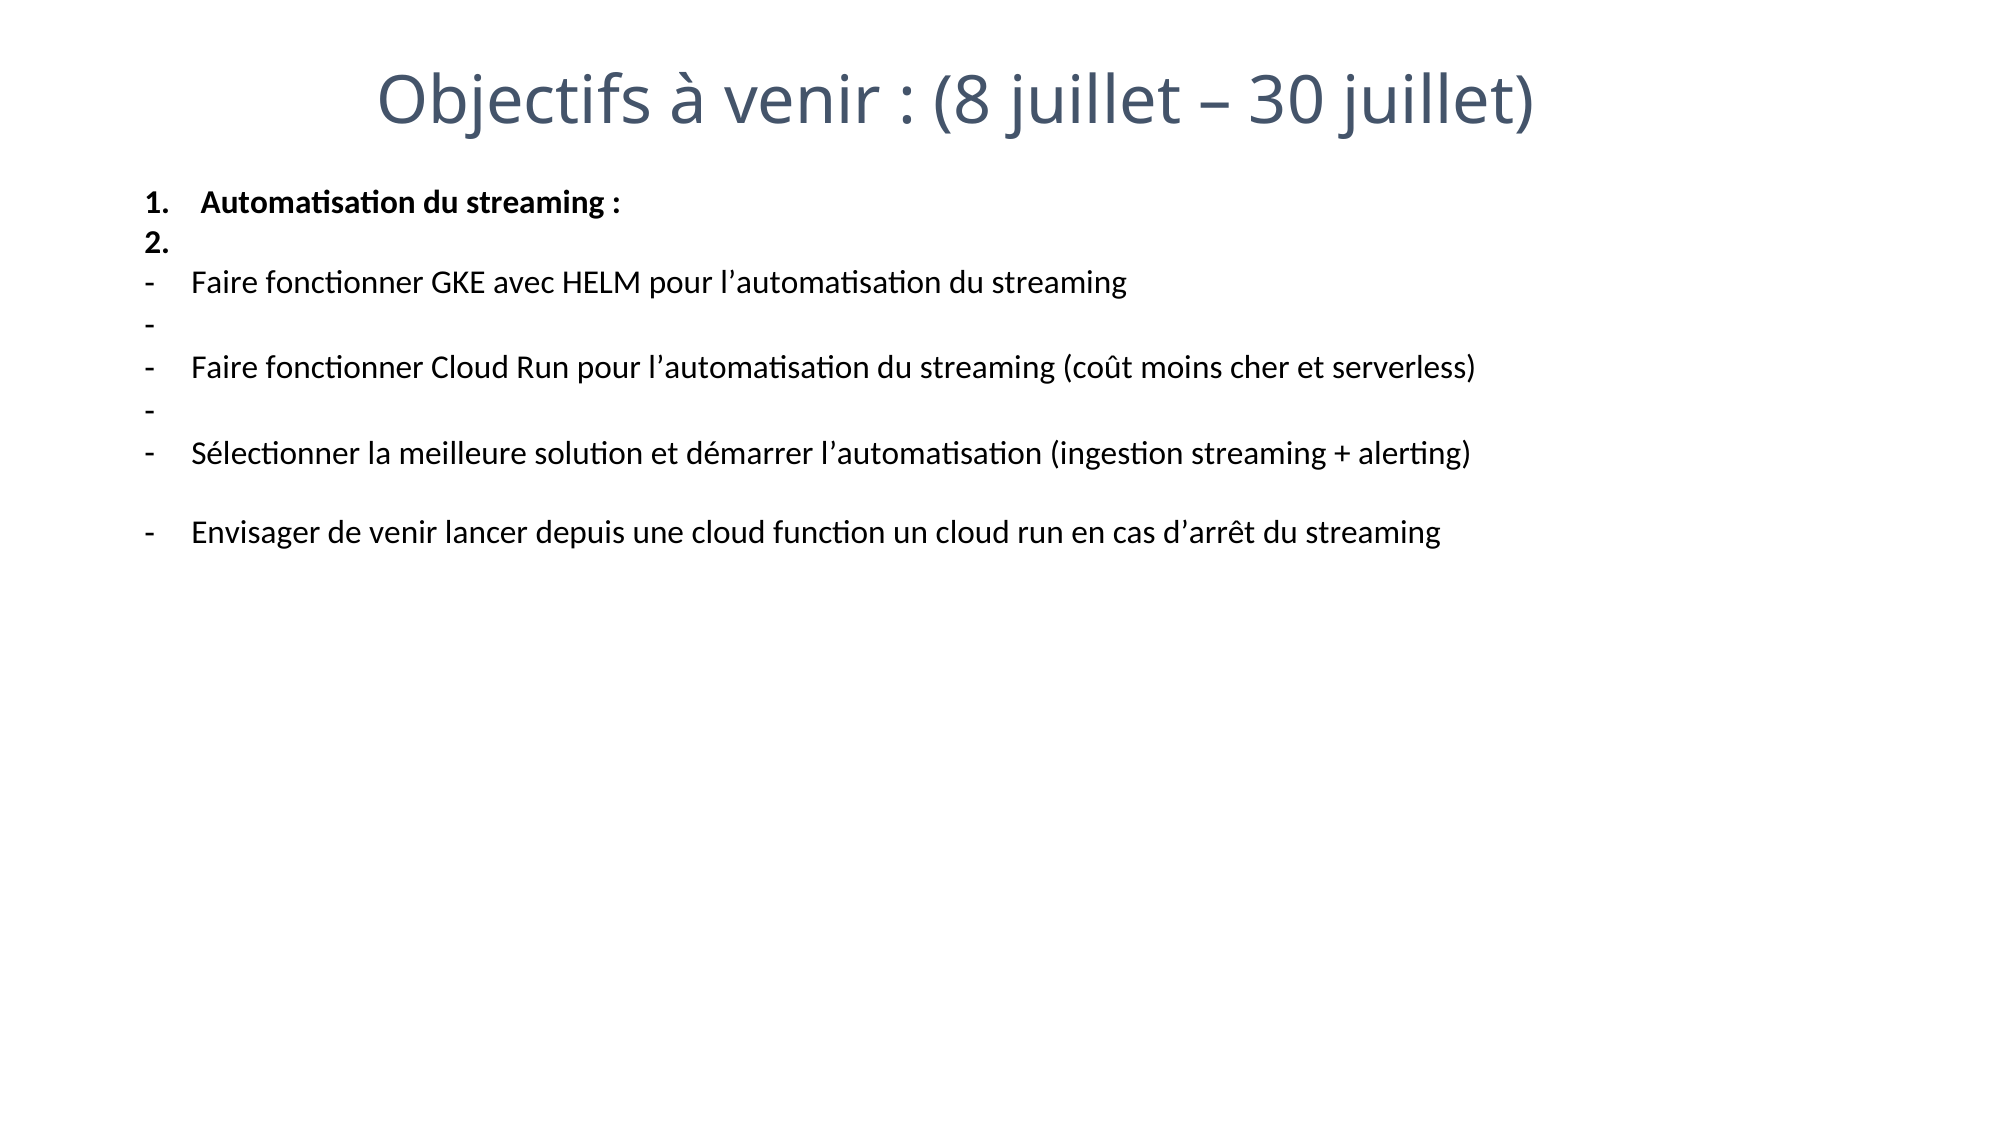

# Objectifs à venir : (8 juillet – 30 juillet)
Automatisation du streaming :
Faire fonctionner GKE avec HELM pour l’automatisation du streaming
Faire fonctionner Cloud Run pour l’automatisation du streaming (coût moins cher et serverless)
Sélectionner la meilleure solution et démarrer l’automatisation (ingestion streaming + alerting)
Envisager de venir lancer depuis une cloud function un cloud run en cas d’arrêt du streaming